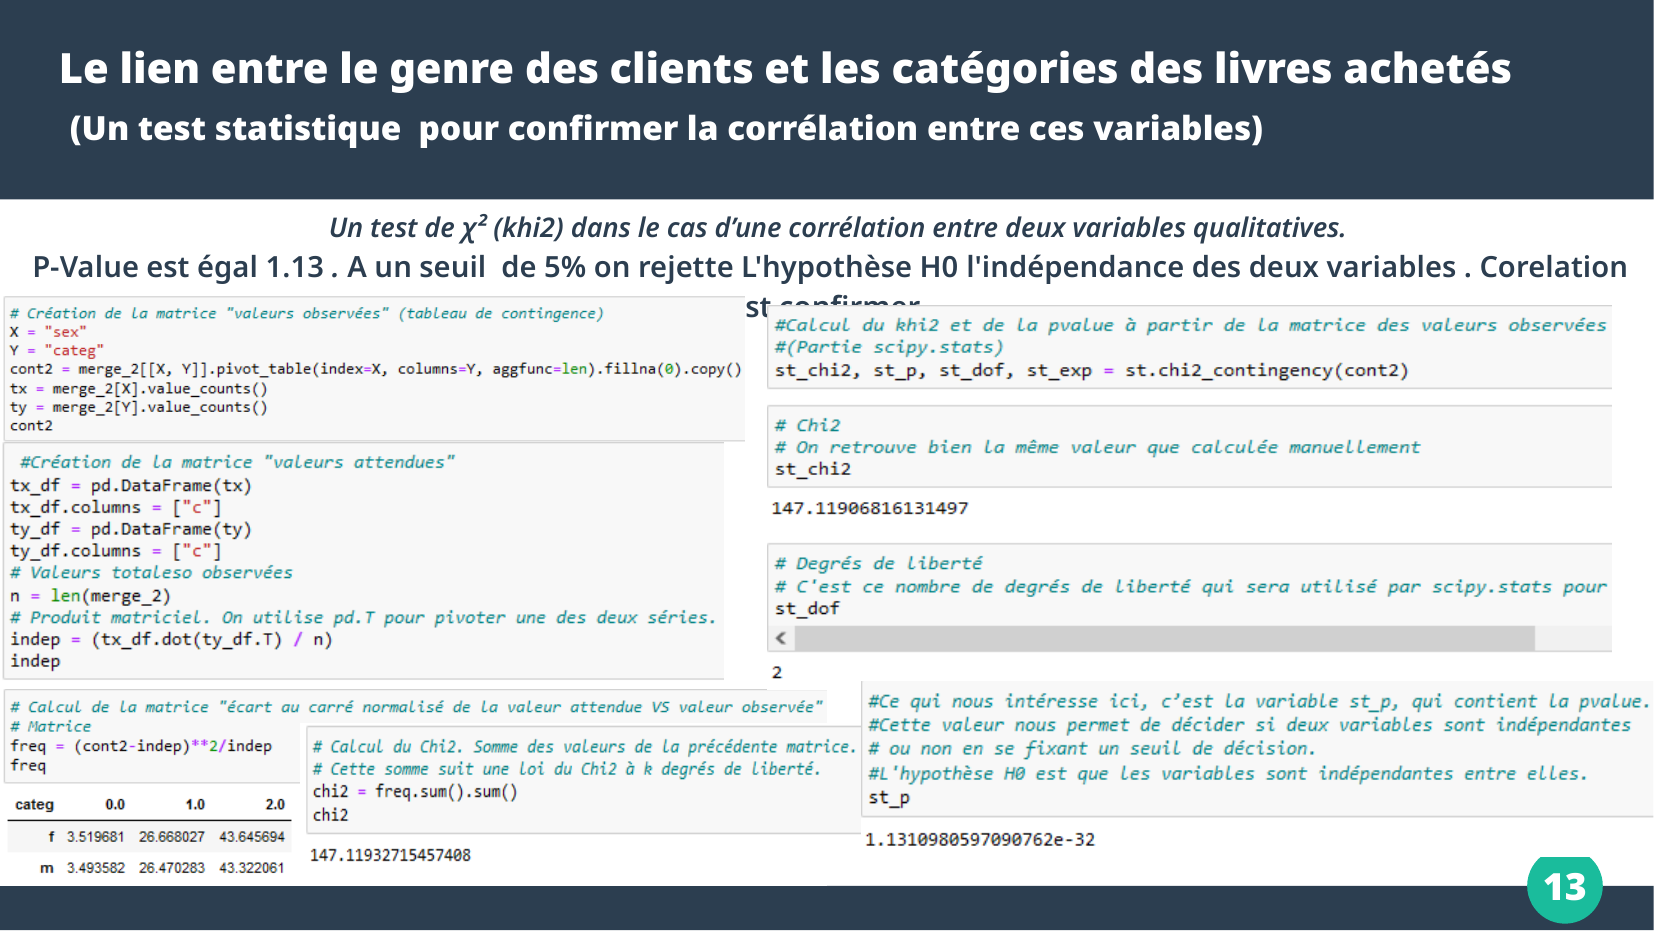

# Le lien entre le genre des clients et les catégories des livres achetés (Un test statistique pour confirmer la corrélation entre ces variables)
 Un test de χ² (khi2) dans le cas d’une corrélation entre deux variables qualitatives.
 P-Value est égal 1.13 . A un seuil de 5% on rejette L'hypothèse H0 l'indépendance des deux variables . Corelation est confirmer.